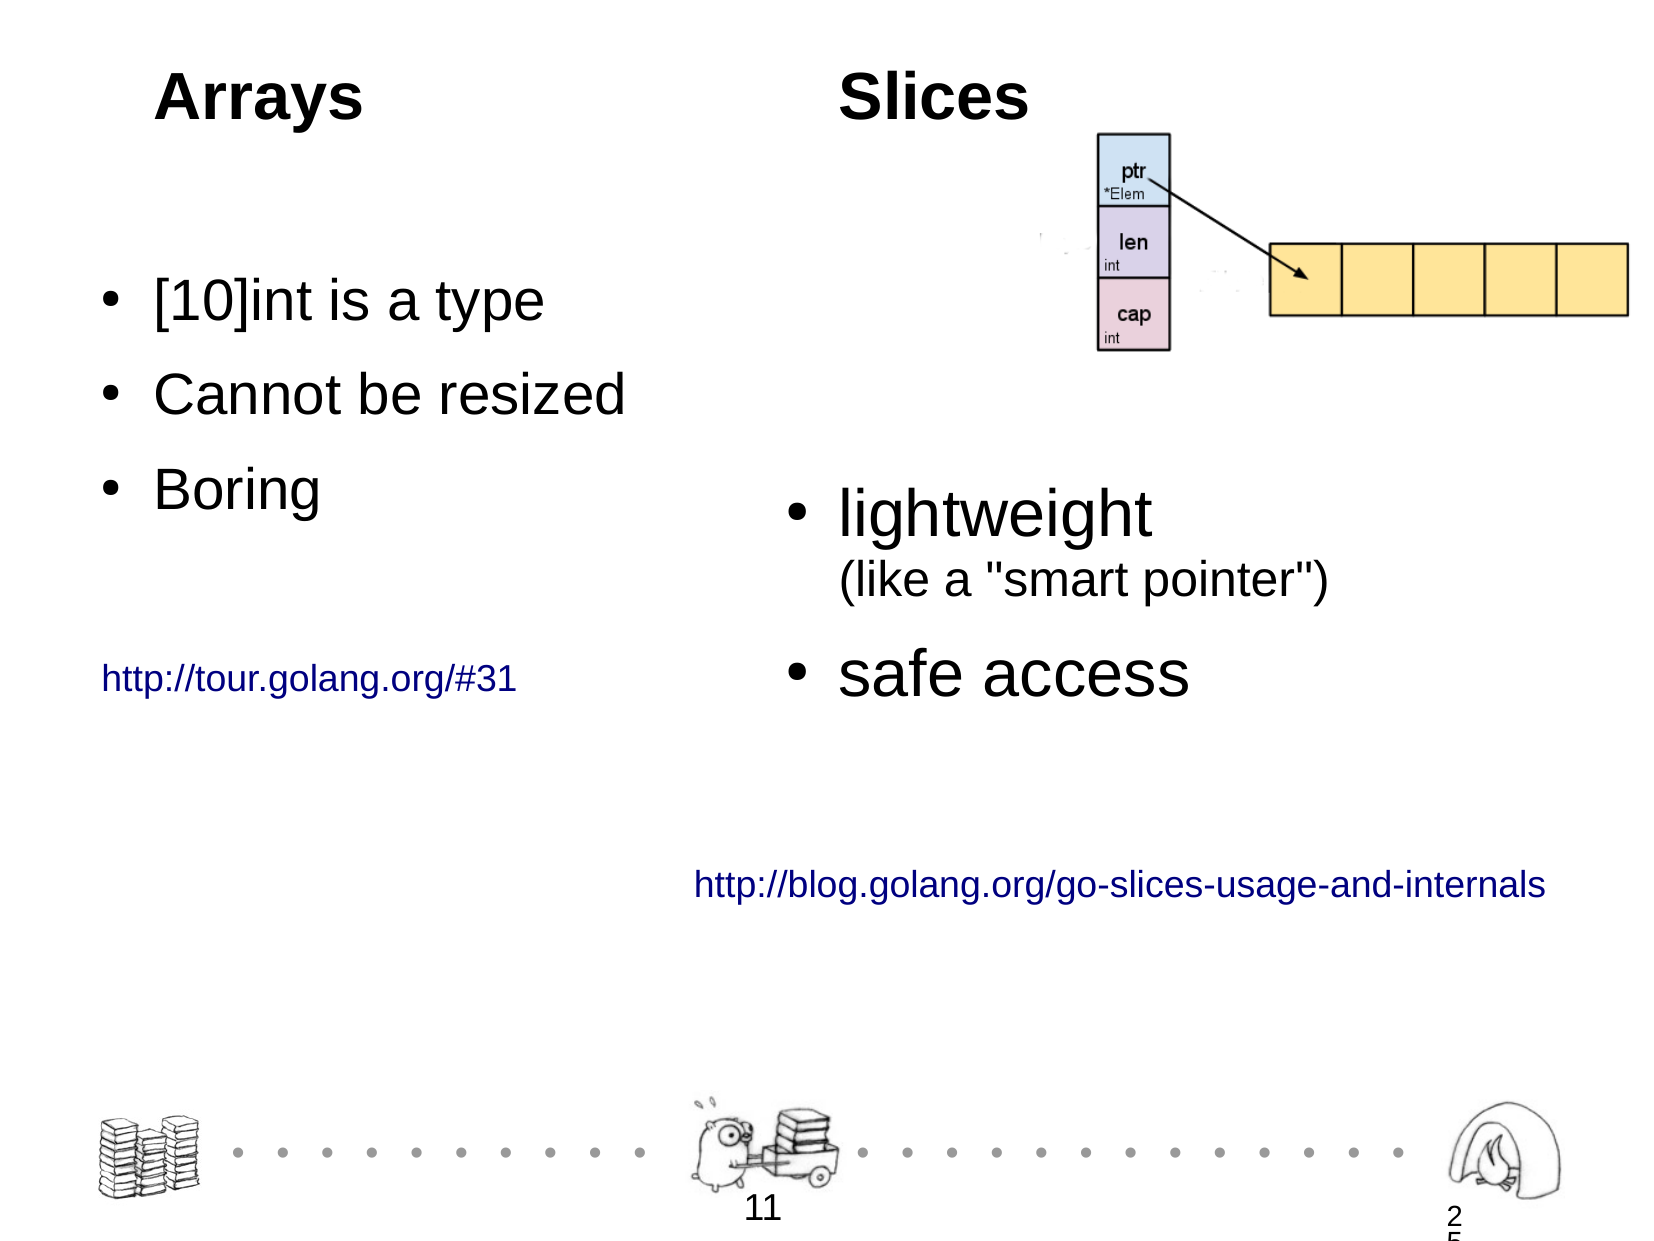

# Arrays
[10]int is a type
Cannot be resized
Boring
Slices
lightweight
(like a "smart pointer")
safe access
http://tour.golang.org/#31
http://blog.golang.org/go-slices-usage-and-internals